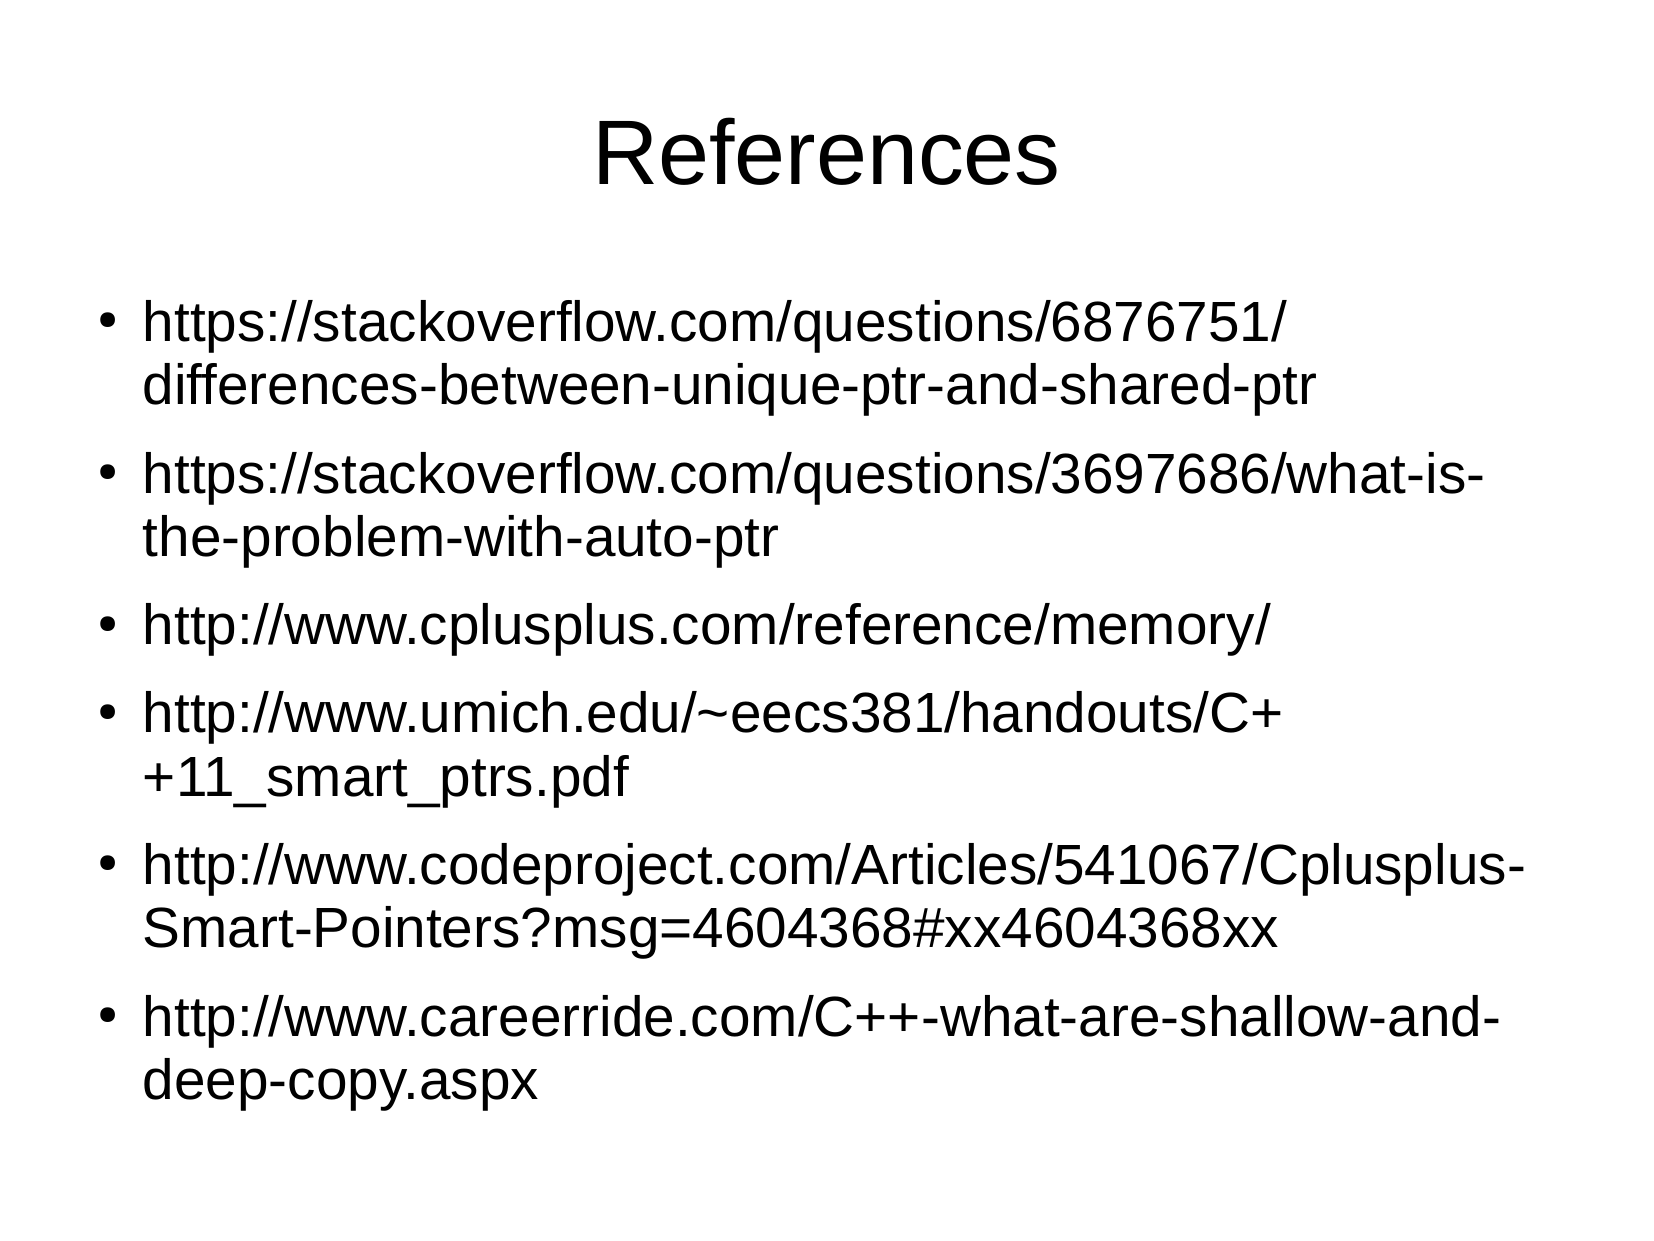

# References
https://stackoverflow.com/questions/6876751/differences-between-unique-ptr-and-shared-ptr
https://stackoverflow.com/questions/3697686/what-is-the-problem-with-auto-ptr
http://www.cplusplus.com/reference/memory/
http://www.umich.edu/~eecs381/handouts/C++11_smart_ptrs.pdf
http://www.codeproject.com/Articles/541067/Cplusplus-Smart-Pointers?msg=4604368#xx4604368xx
http://www.careerride.com/C++-what-are-shallow-and-deep-copy.aspx